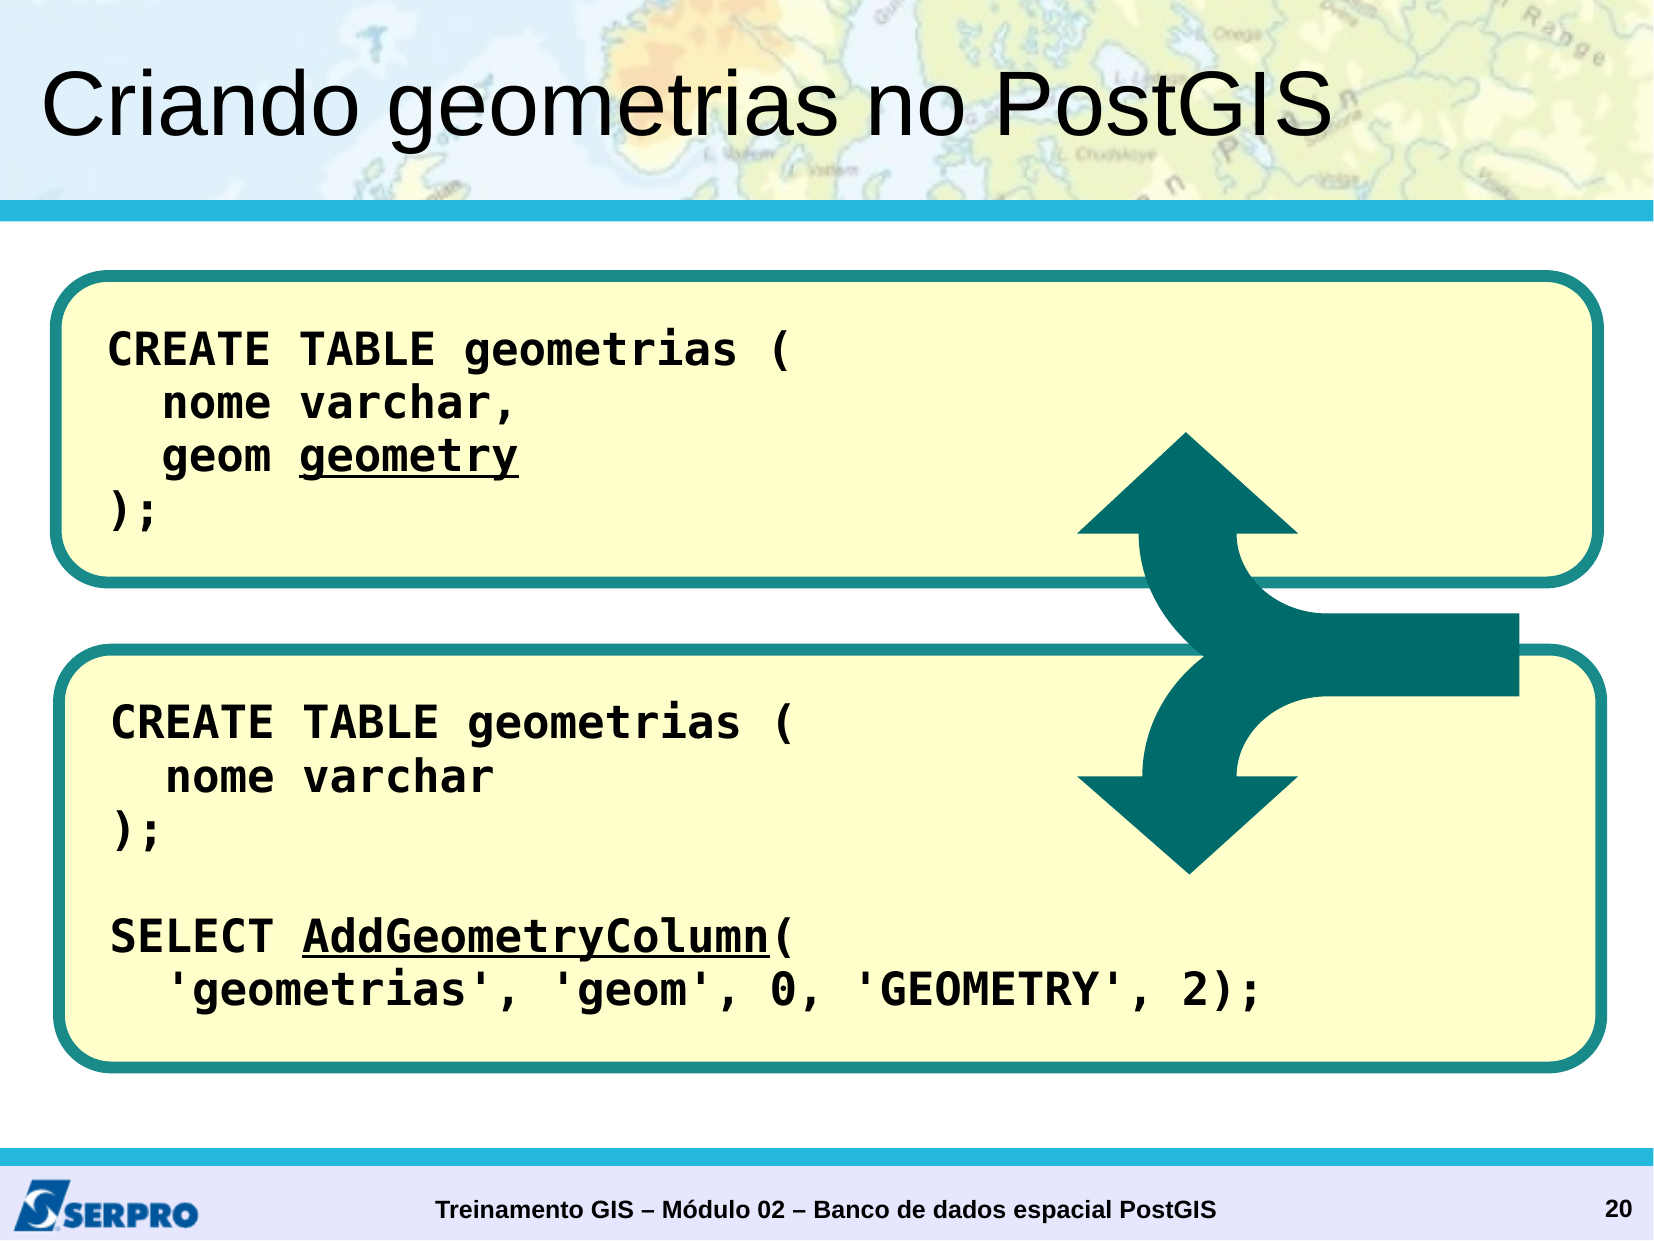

# Criando geometrias no PostGIS
CREATE TABLE geometrias (
 nome varchar,
 geom geometry
);
CREATE TABLE geometrias (
 nome varchar
);
SELECT AddGeometryColumn(
 'geometrias', 'geom', 0, 'GEOMETRY', 2);
20
Treinamento GIS – Módulo 02 – Banco de dados espacial PostGIS